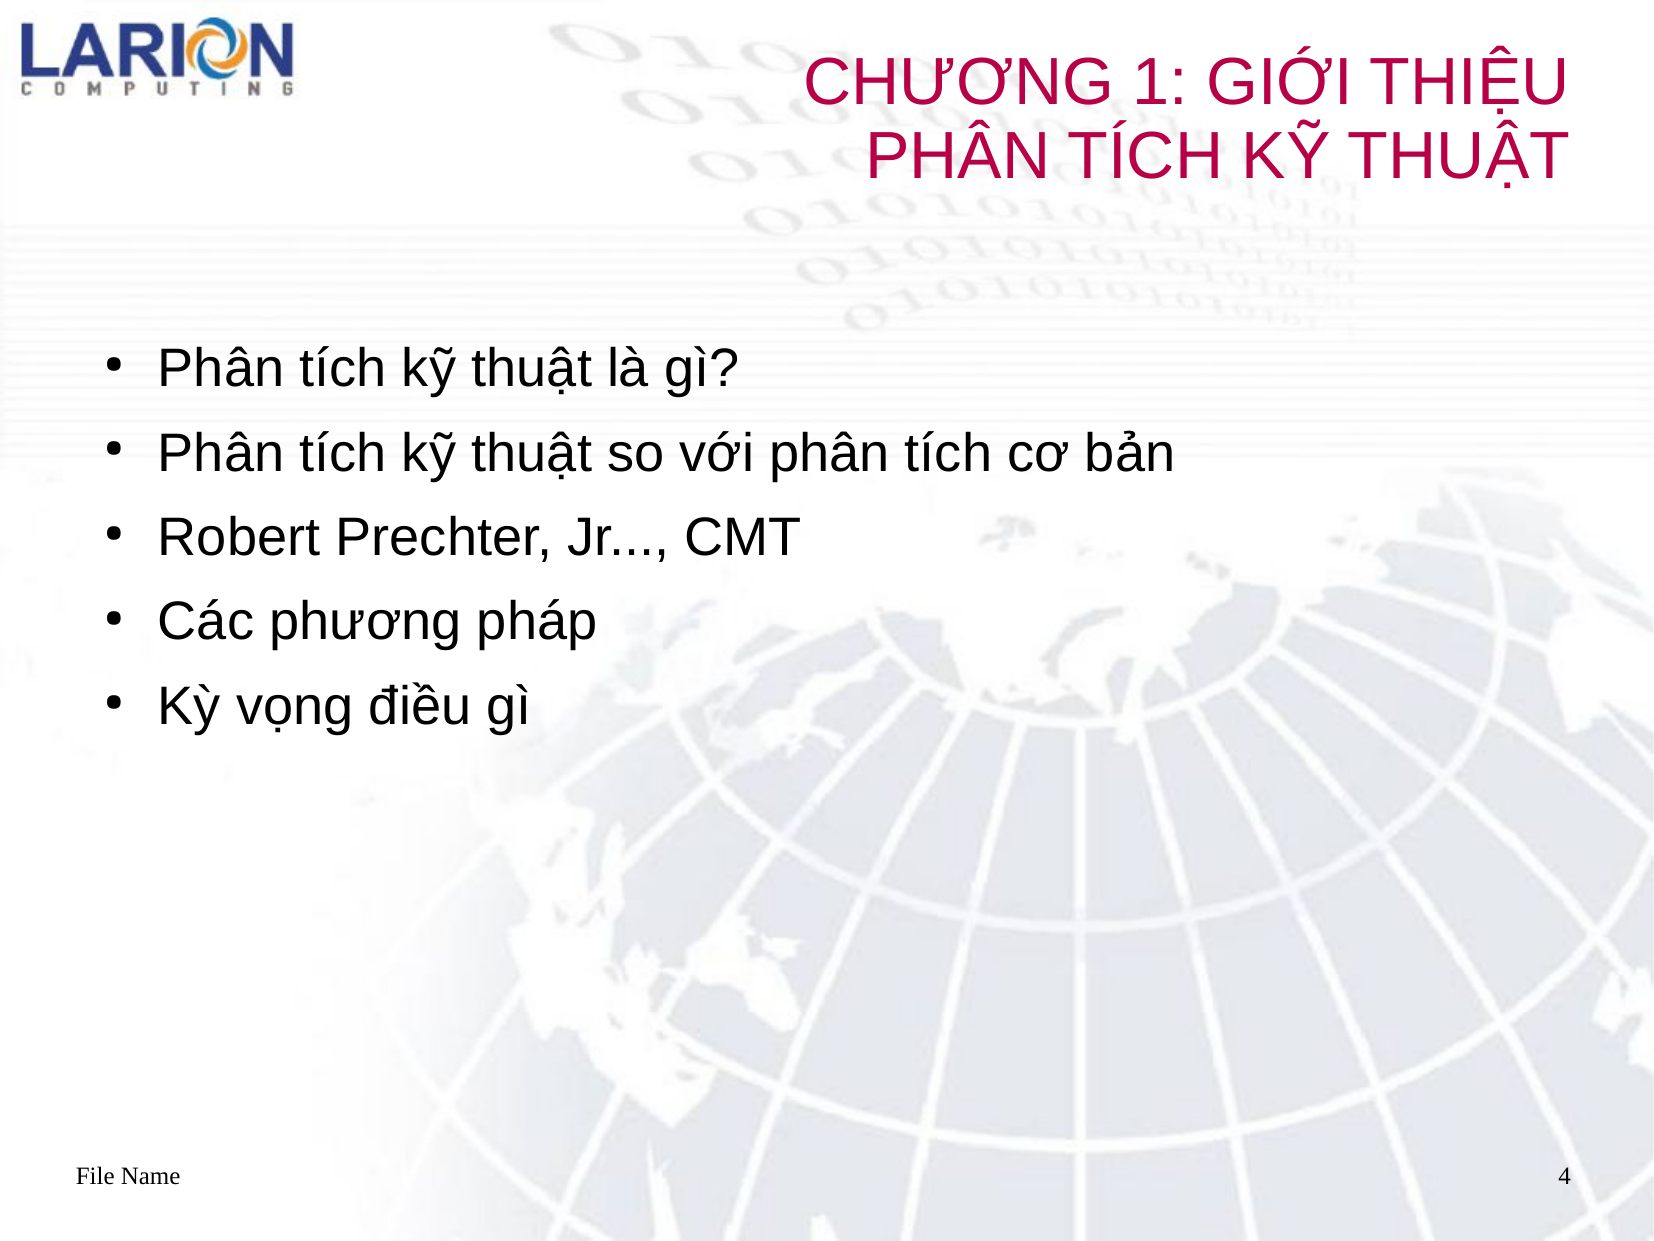

# CHƯƠNG 1: GIỚI THIỆU PHÂN TÍCH KỸ THUẬT
Phân tích kỹ thuật là gì?
Phân tích kỹ thuật so với phân tích cơ bản
Robert Prechter, Jr..., CMT
Các phương pháp
Kỳ vọng điều gì
File Name
4